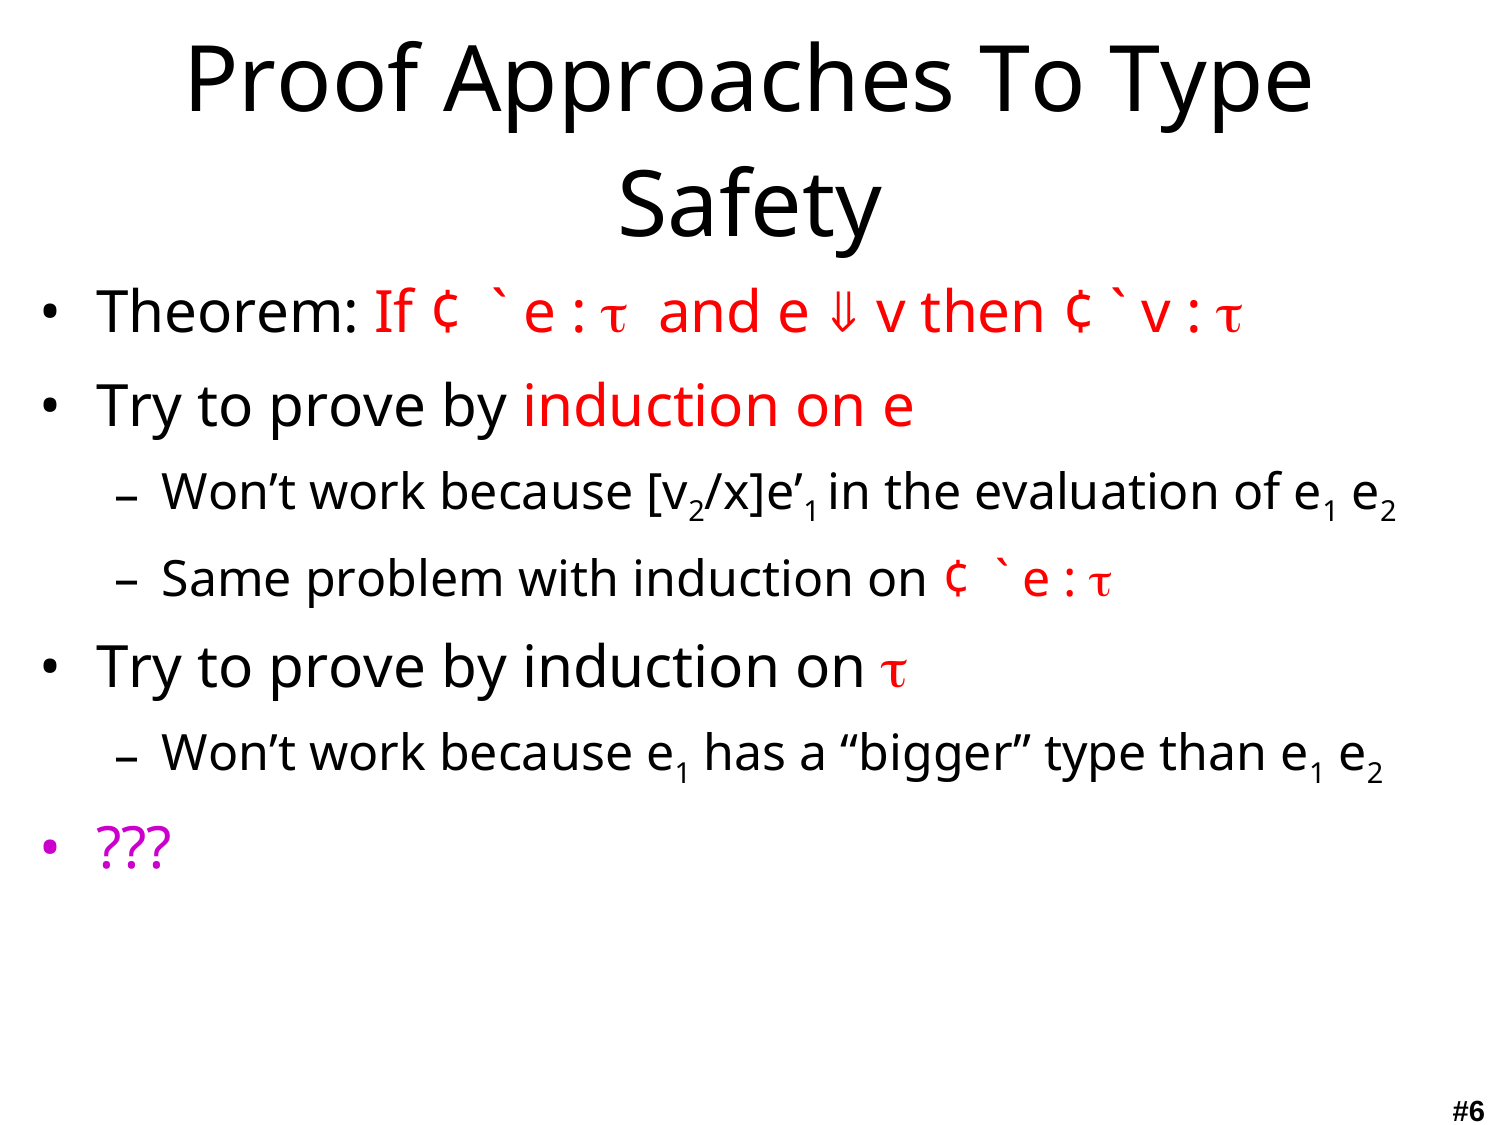

# Proof Approaches To Type Safety
Theorem: If ¢` e :  and e  v then ¢ ` v : 
Try to prove by induction on e
Won’t work because [v2/x]e’1 in the evaluation of e1 e2
Same problem with induction on ¢` e : 
Try to prove by induction on 
Won’t work because e1 has a “bigger” type than e1 e2
???
6